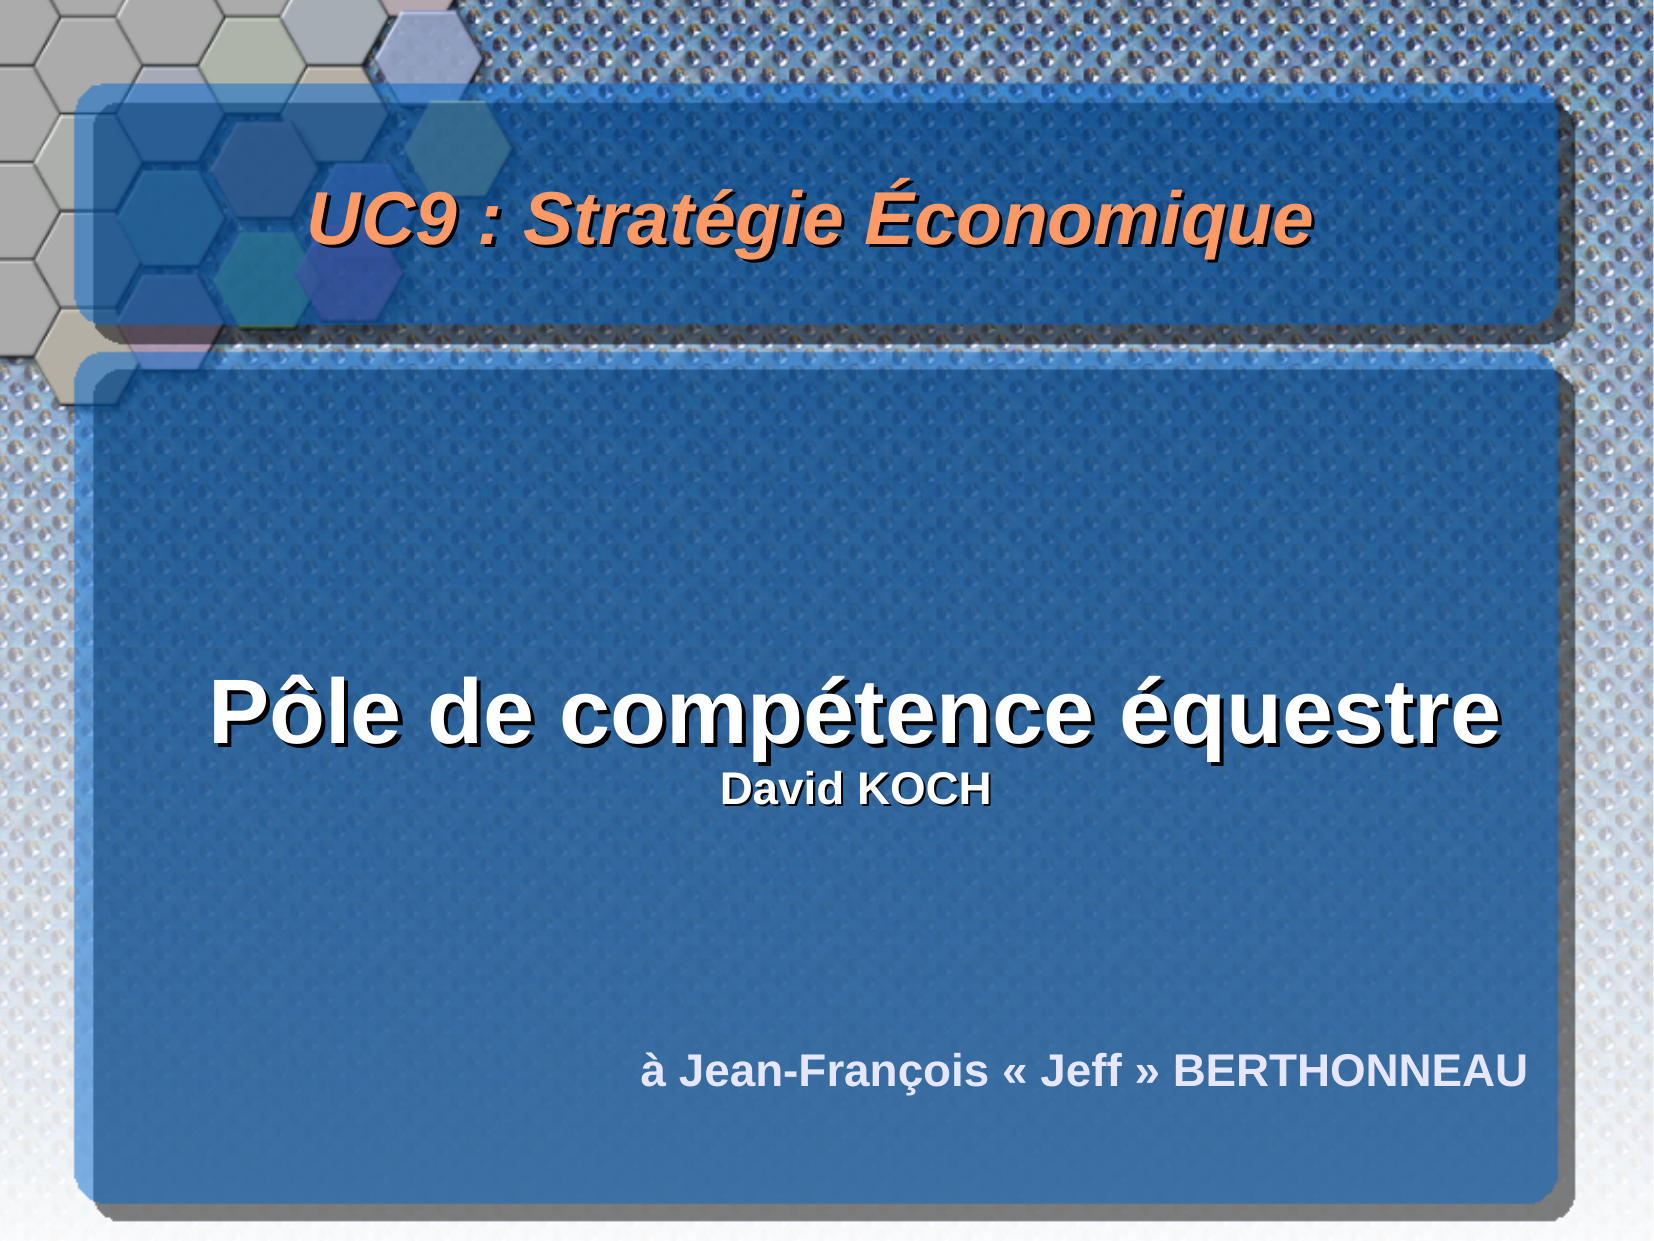

# UC9 : Stratégie Économique
Pôle de compétence équestre
David KOCH
à Jean-François « Jeff » BERTHONNEAU